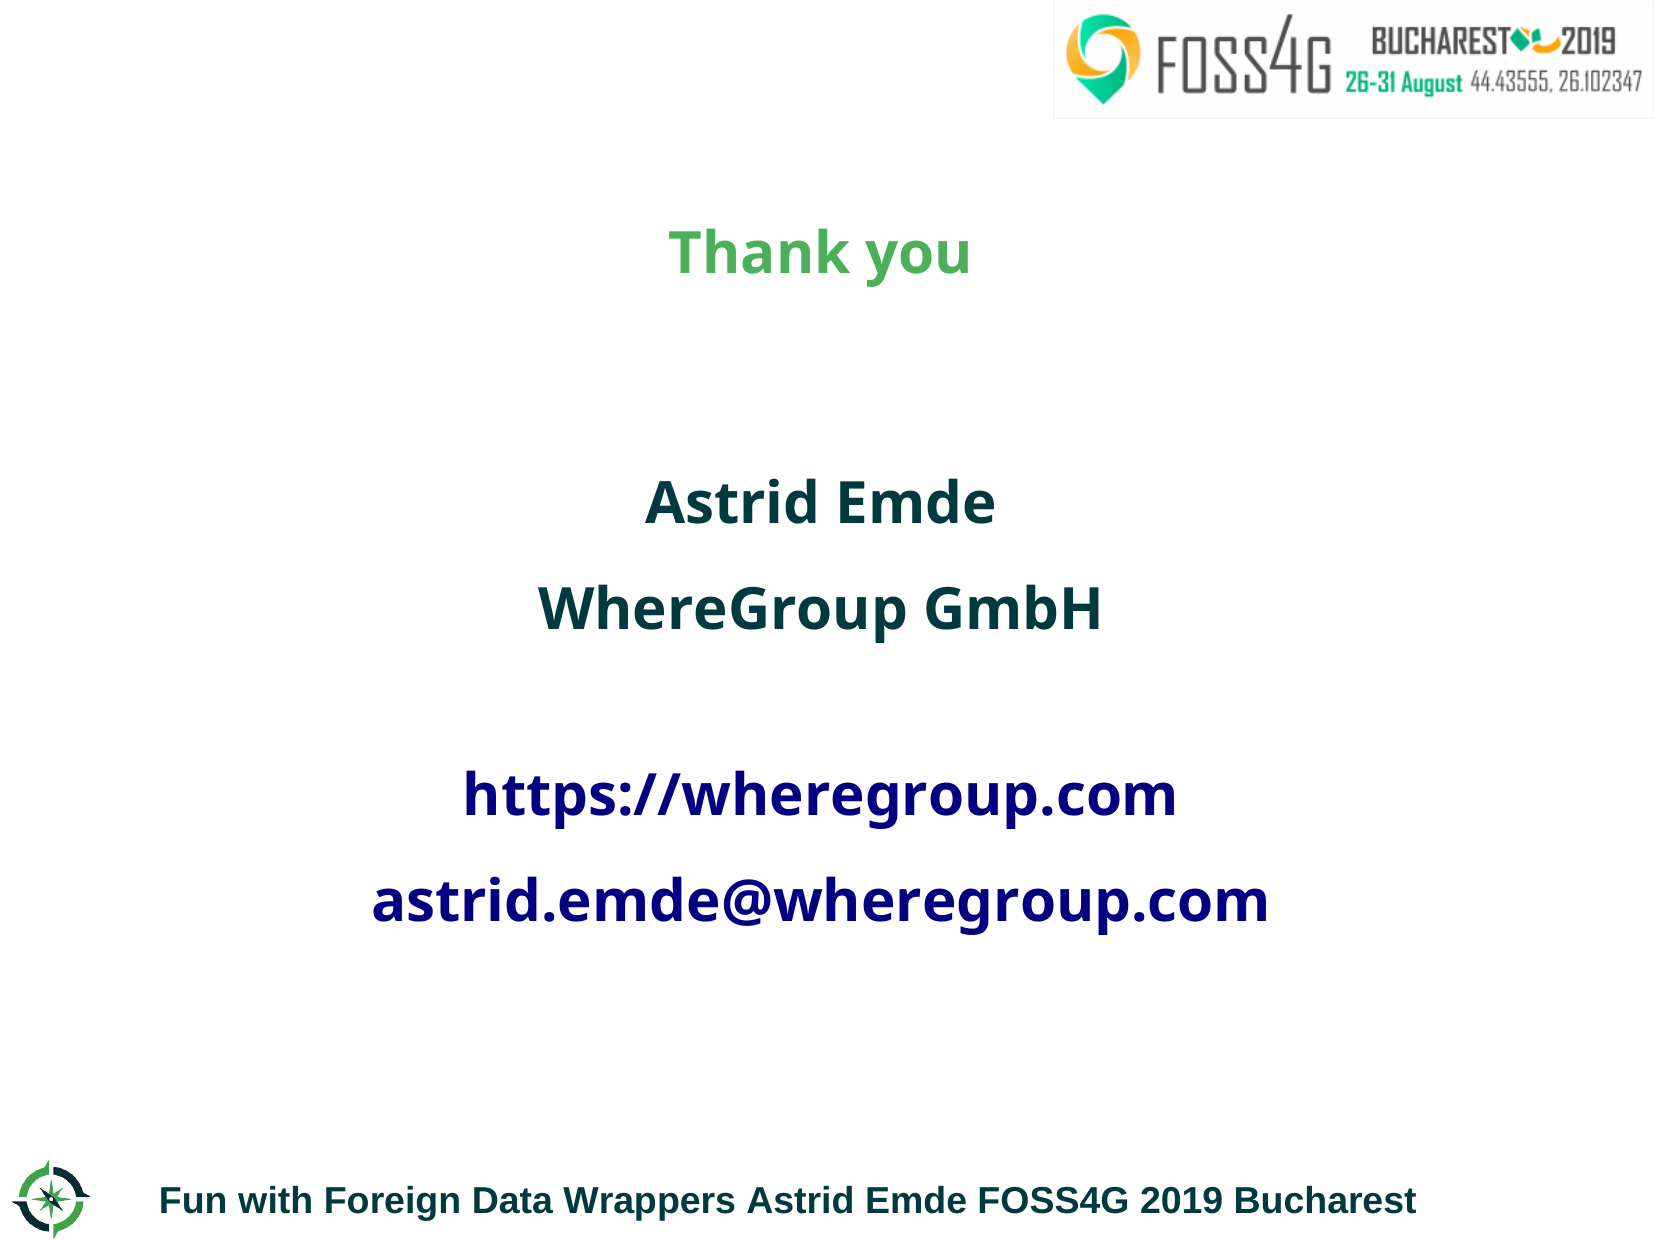

# Thank you
Astrid Emde
WhereGroup GmbH
https://wheregroup.com
astrid.emde@wheregroup.com